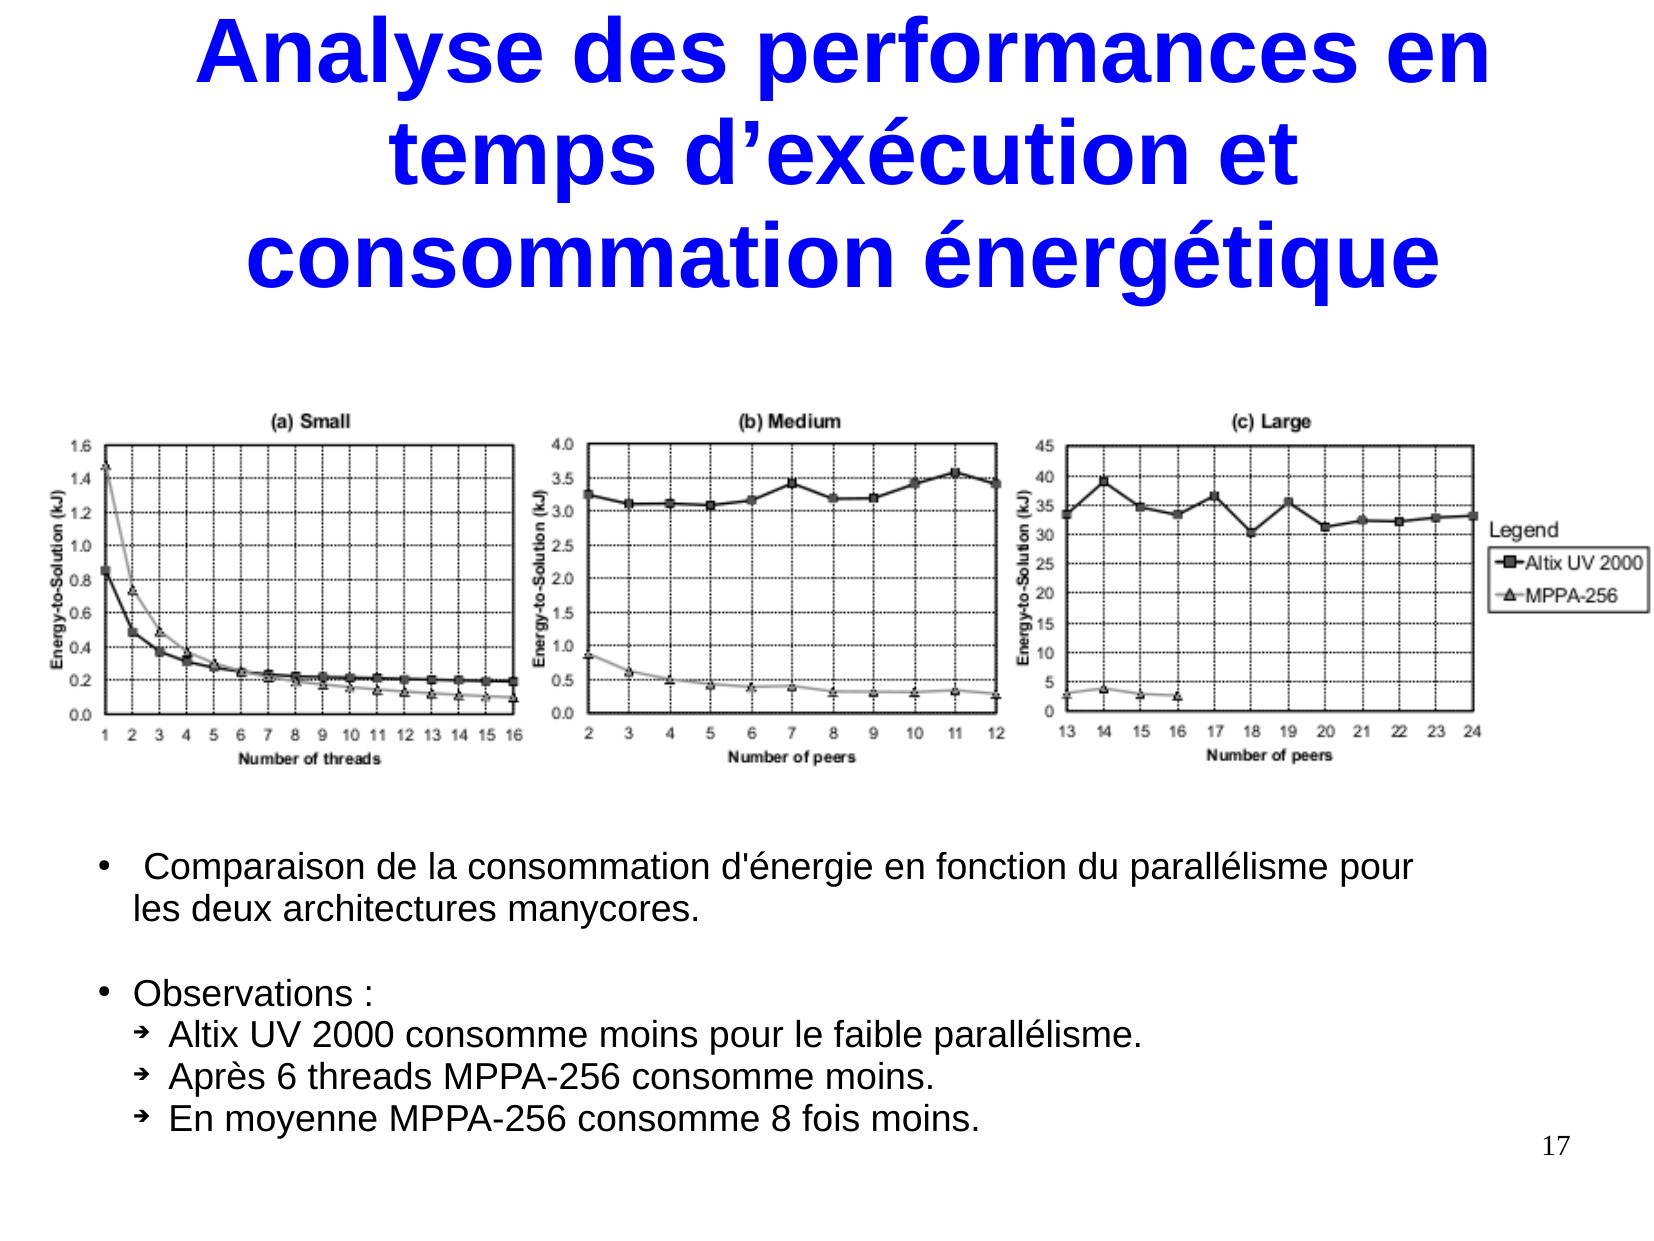

# Analyse des performances en temps d’exécution et consommation énergétique
 Comparaison de la consommation d'énergie en fonction du parallélisme pour les deux architectures manycores.
Observations :
Altix UV 2000 consomme moins pour le faible parallélisme.
Après 6 threads MPPA-256 consomme moins.
En moyenne MPPA-256 consomme 8 fois moins.
17